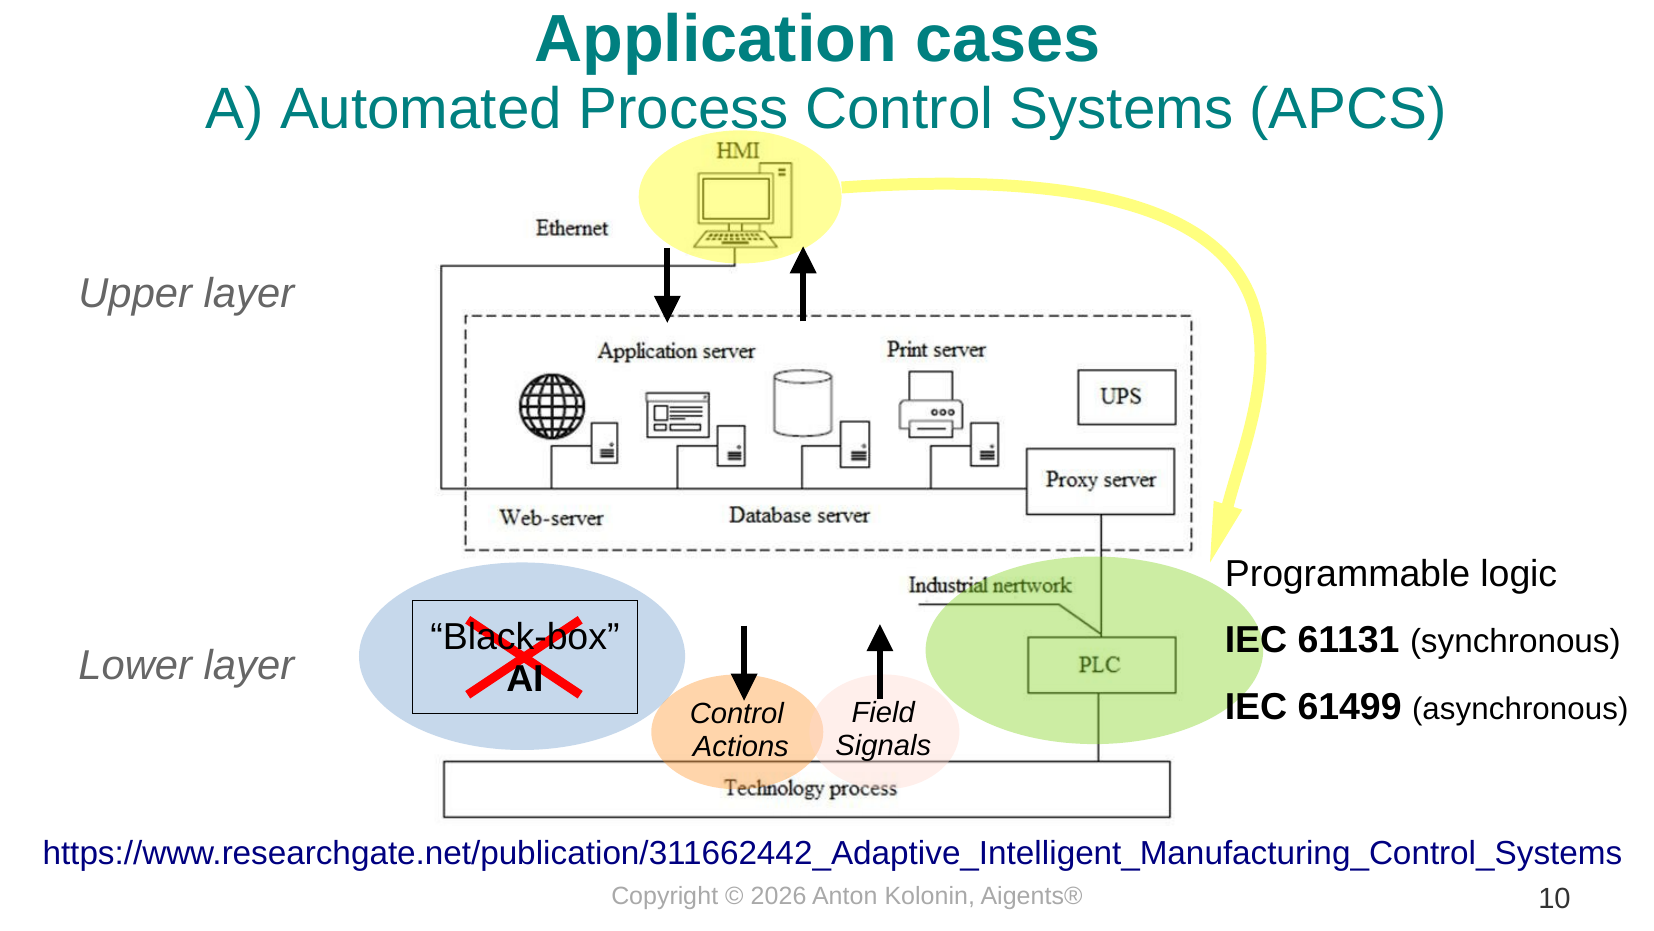

Application cases
А) Automated Process Control Systems (APCS)
Upper layer
Programmable logic
IEC 61131 (synchronous)
IEC 61499 (asynchronous)
“Black-box”
AI
Lower layer
Field
Signals
Control
Actions
https://www.researchgate.net/publication/311662442_Adaptive_Intelligent_Manufacturing_Control_Systems
Copyright © 2026 Anton Kolonin, Aigents®
10